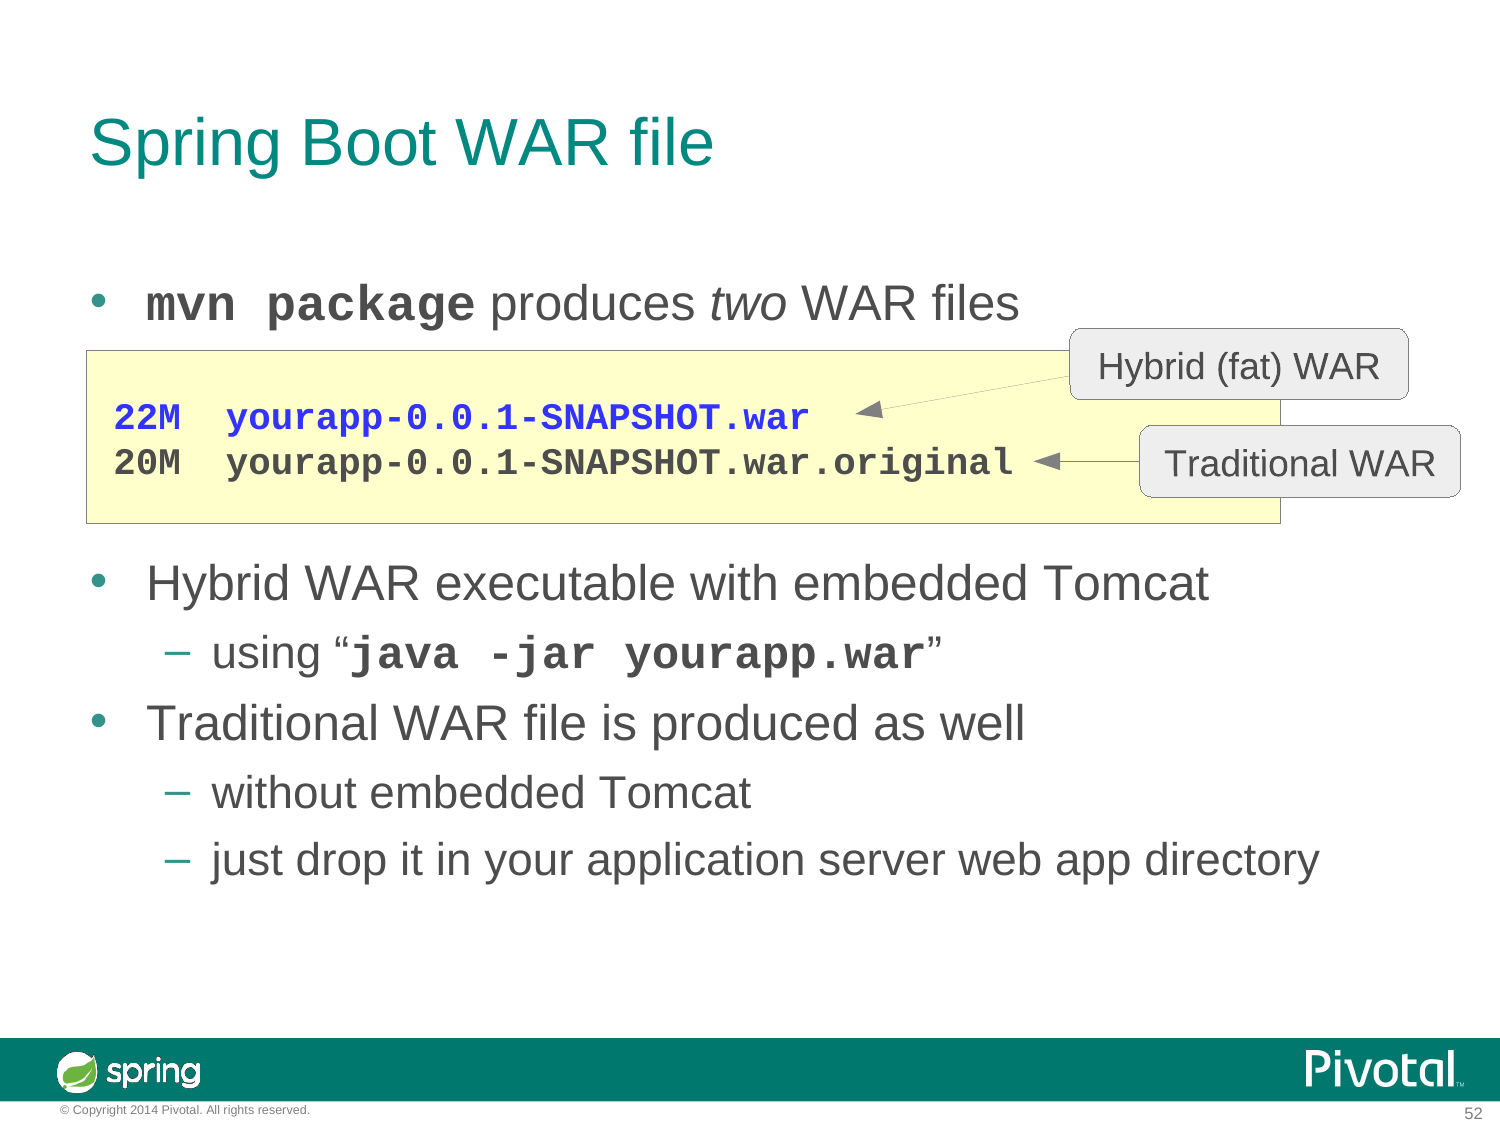

# Spring Boot WAR file
mvn package produces two WAR files
Hybrid WAR executable with embedded Tomcat
using “java -jar yourapp.war”
Traditional WAR file is produced as well
without embedded Tomcat
just drop it in your application server web app directory
Hybrid (fat) WAR
22M yourapp-0.0.1-SNAPSHOT.war
20M yourapp-0.0.1-SNAPSHOT.war.original
Traditional WAR